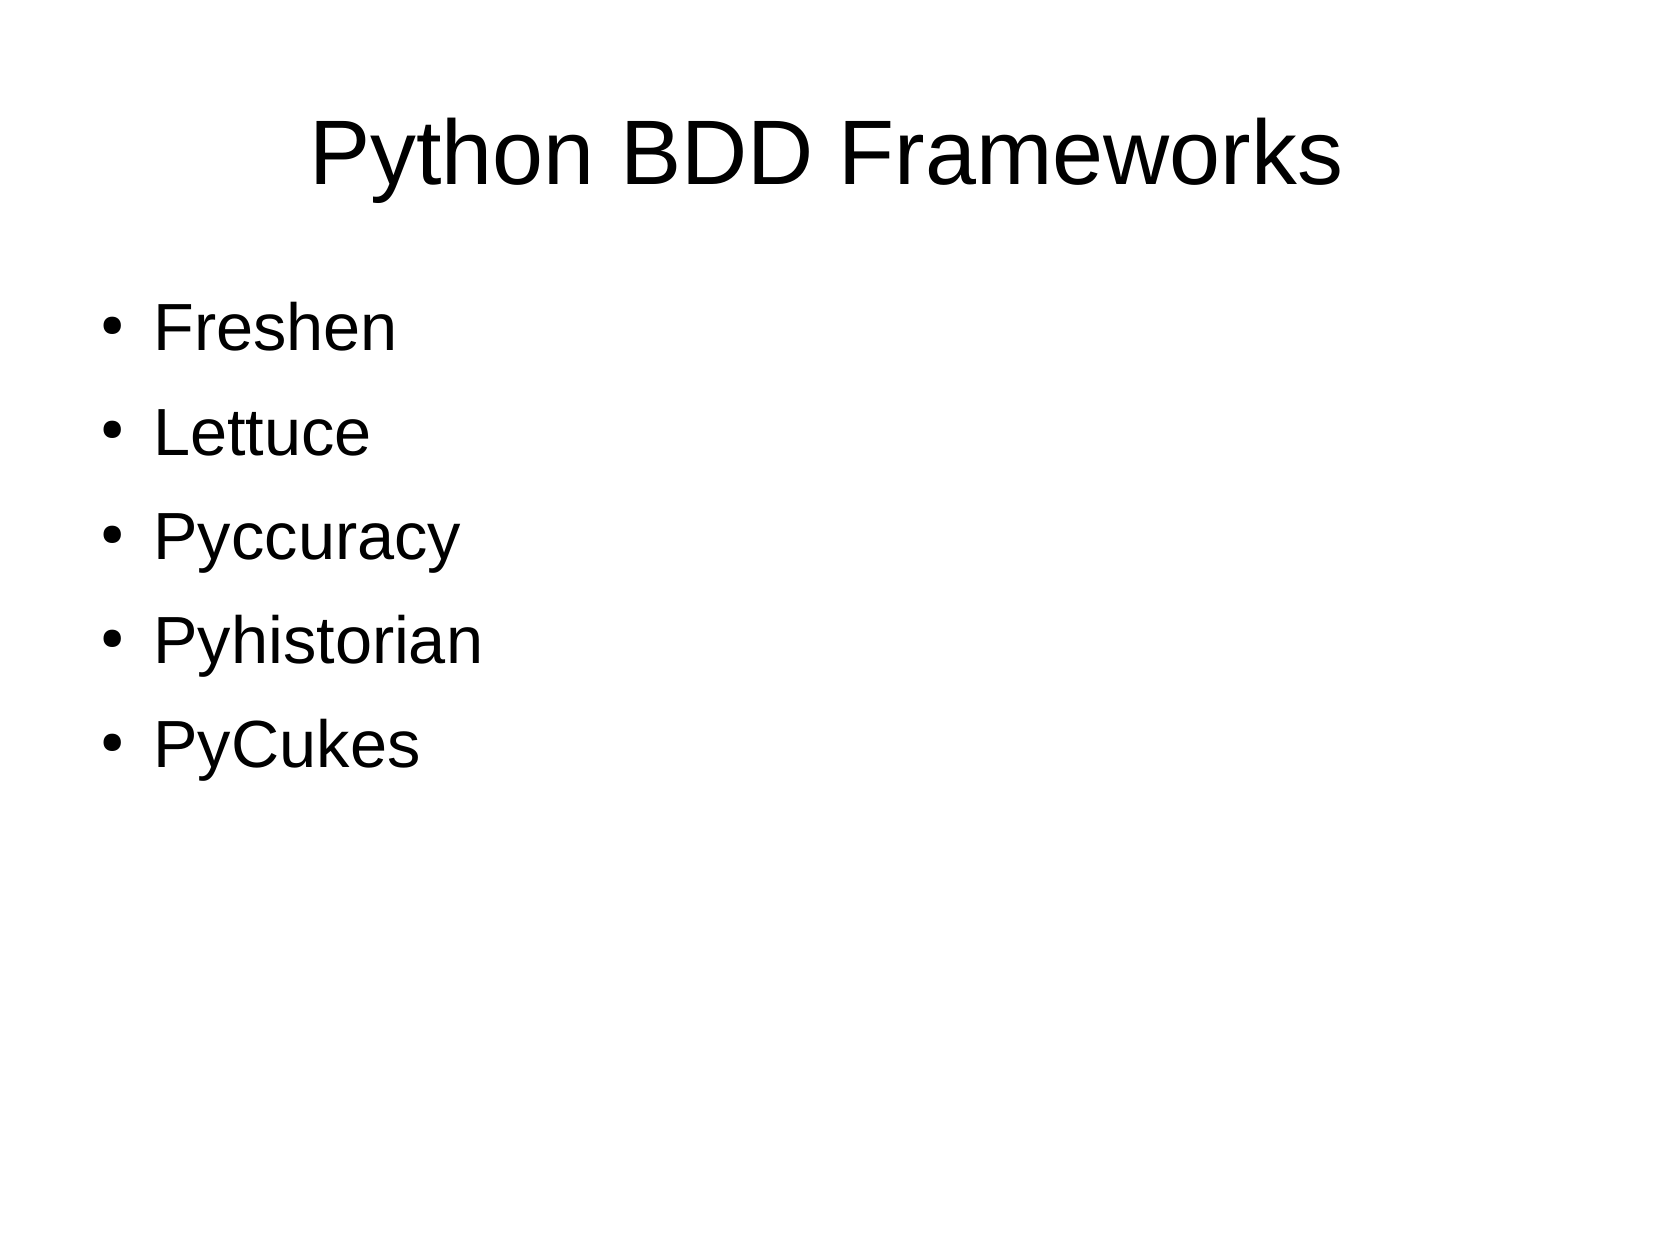

# Python BDD Frameworks
Freshen
Lettuce
Pyccuracy
Pyhistorian
PyCukes